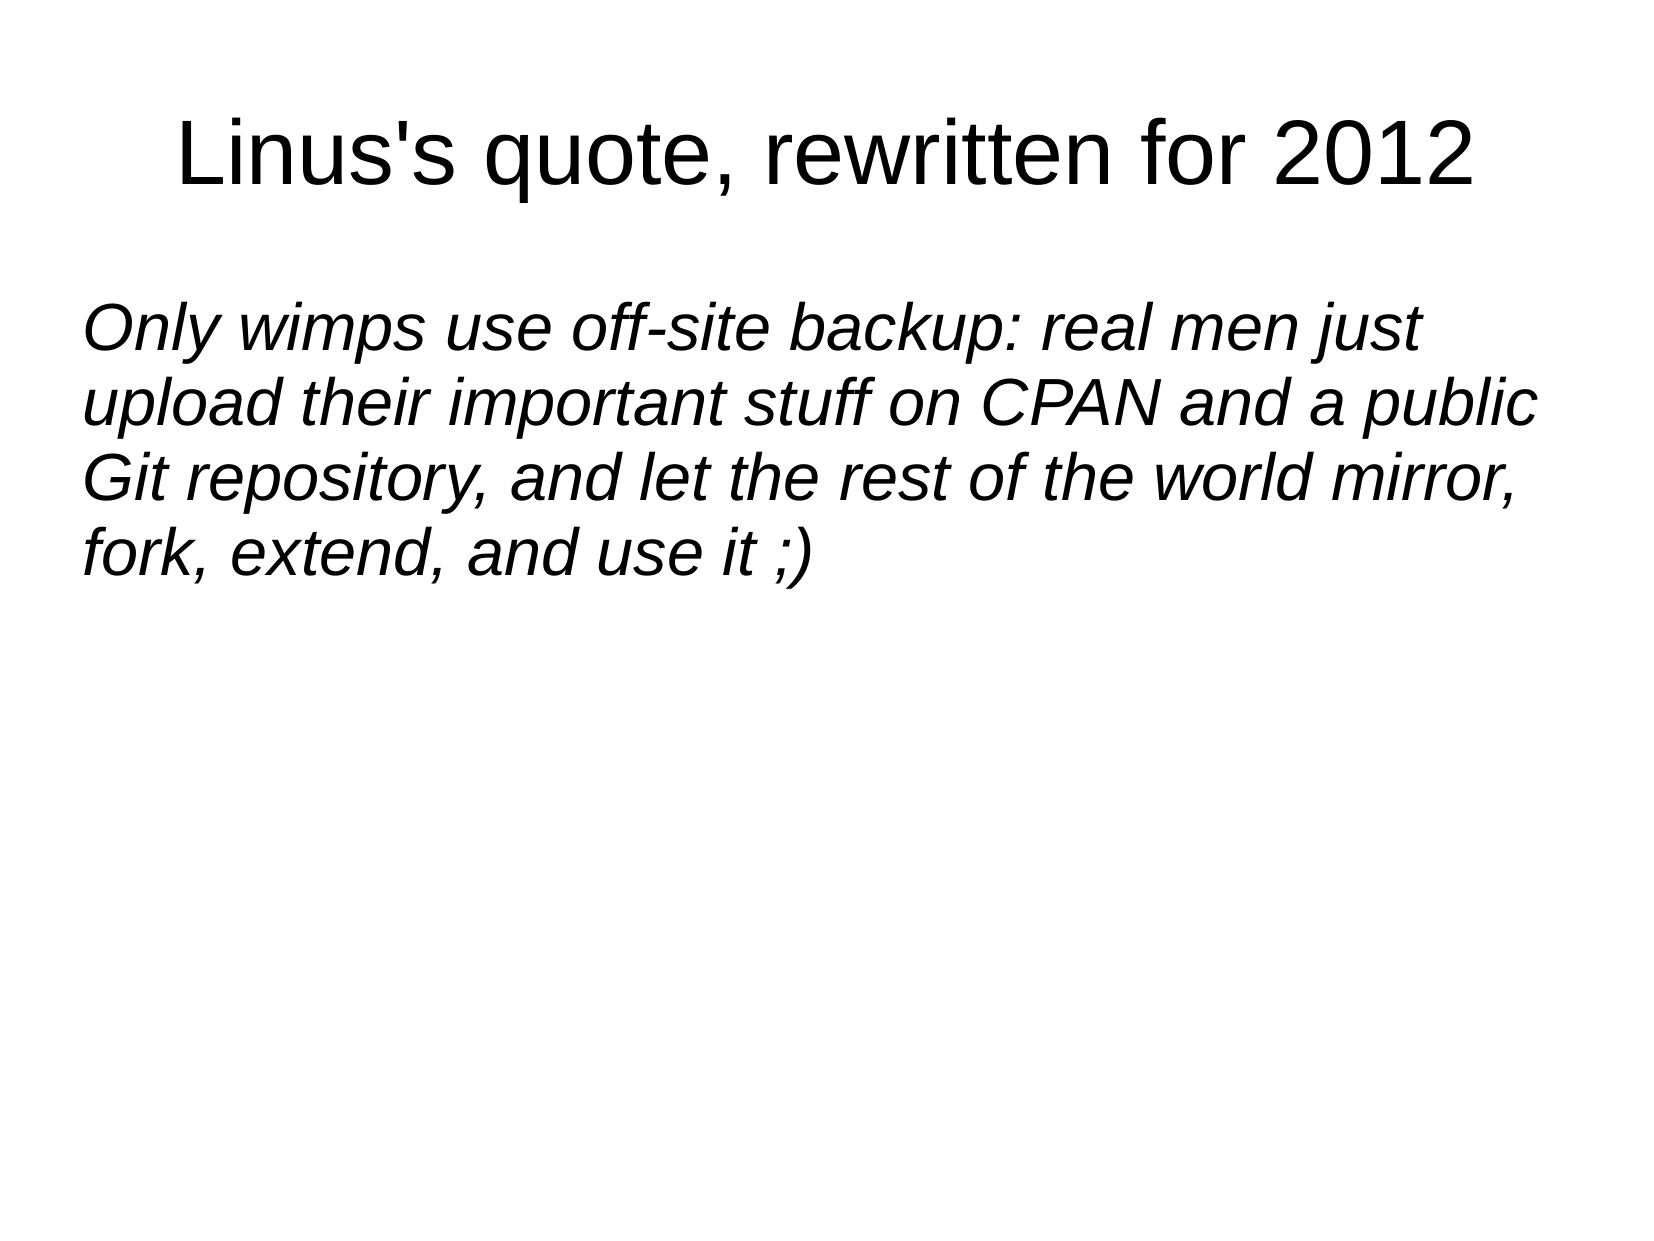

# Linus's quote, rewritten for 2012
Only wimps use off-site backup: real men just upload their important stuff on CPAN and a public Git repository, and let the rest of the world mirror, fork, extend, and use it ;)